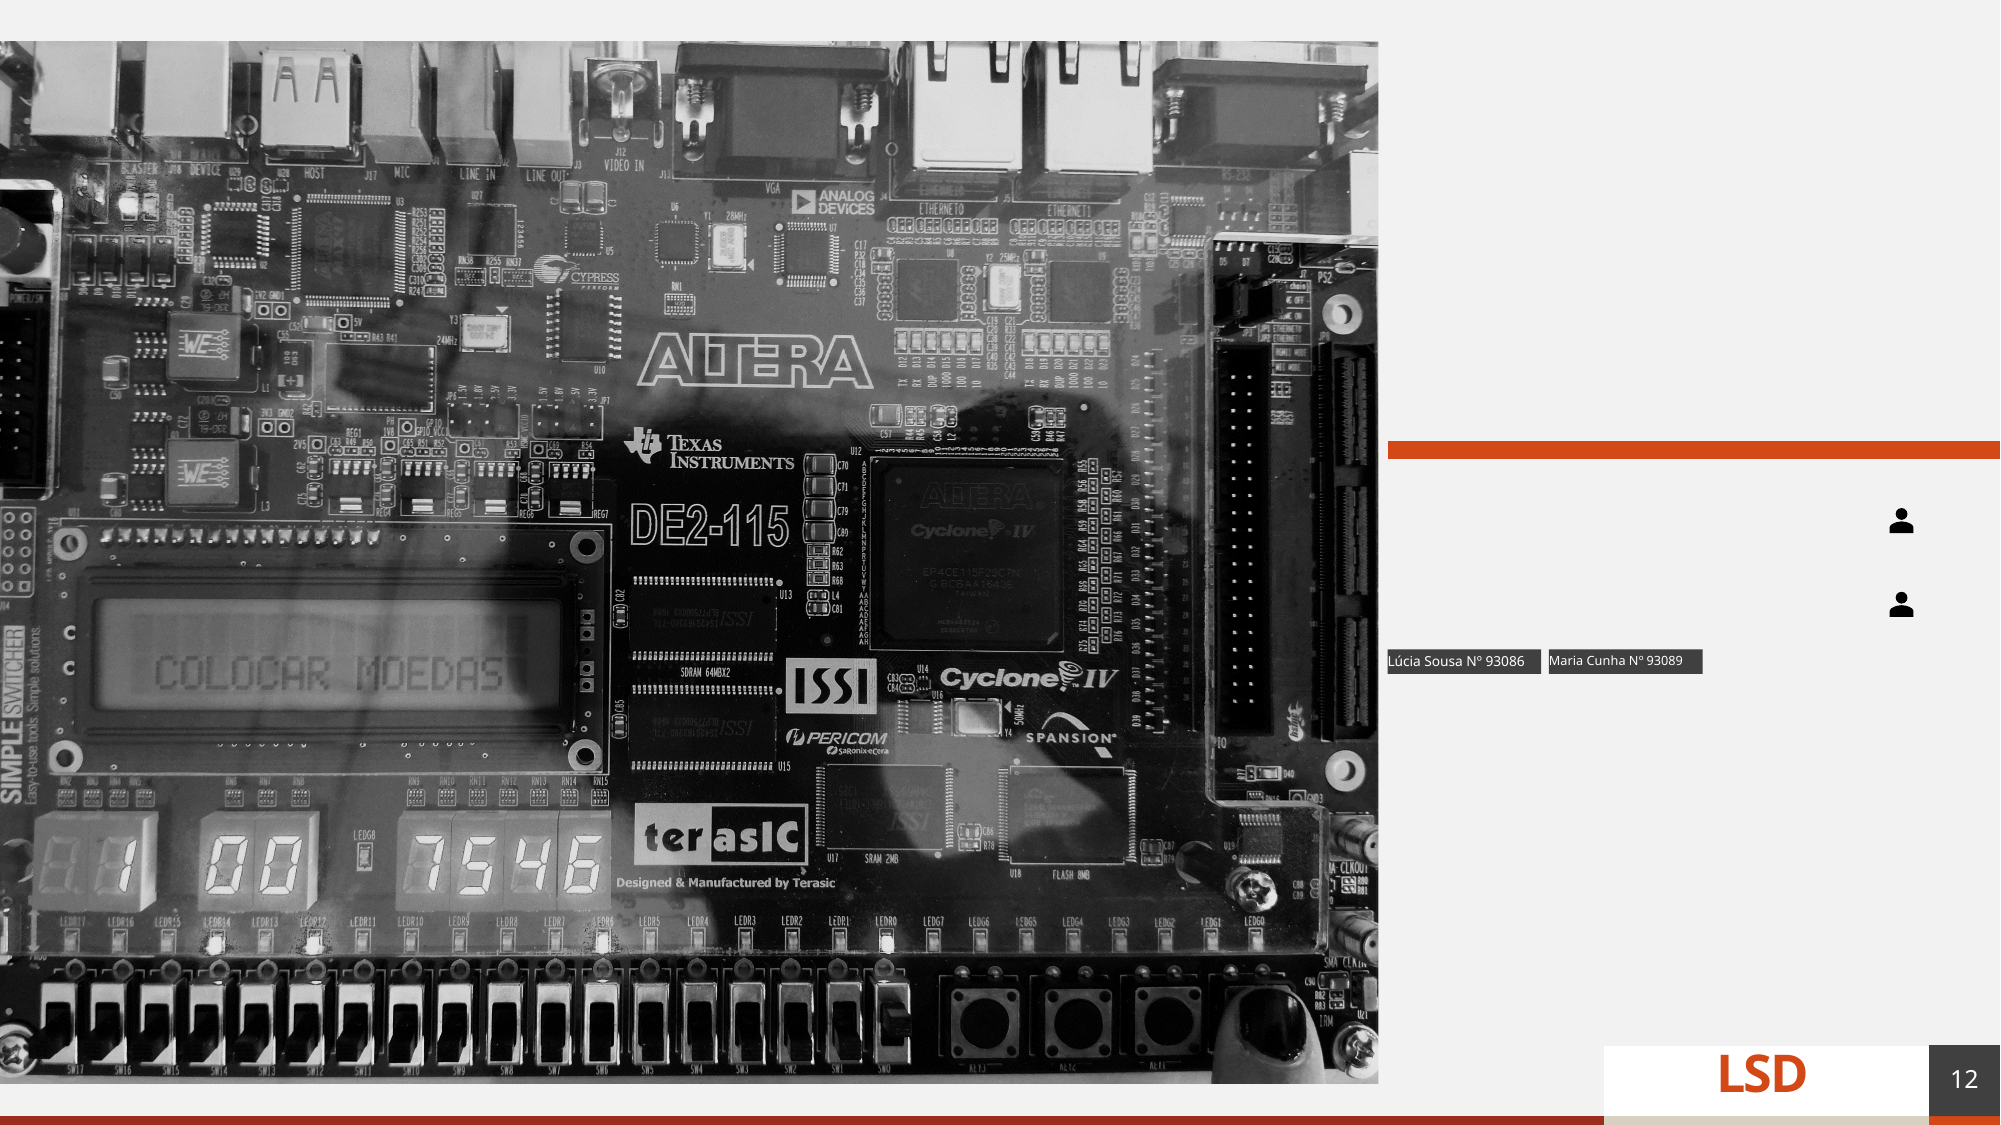

# Lúcia Sousa Nº 93086
Maria Cunha Nº 93089